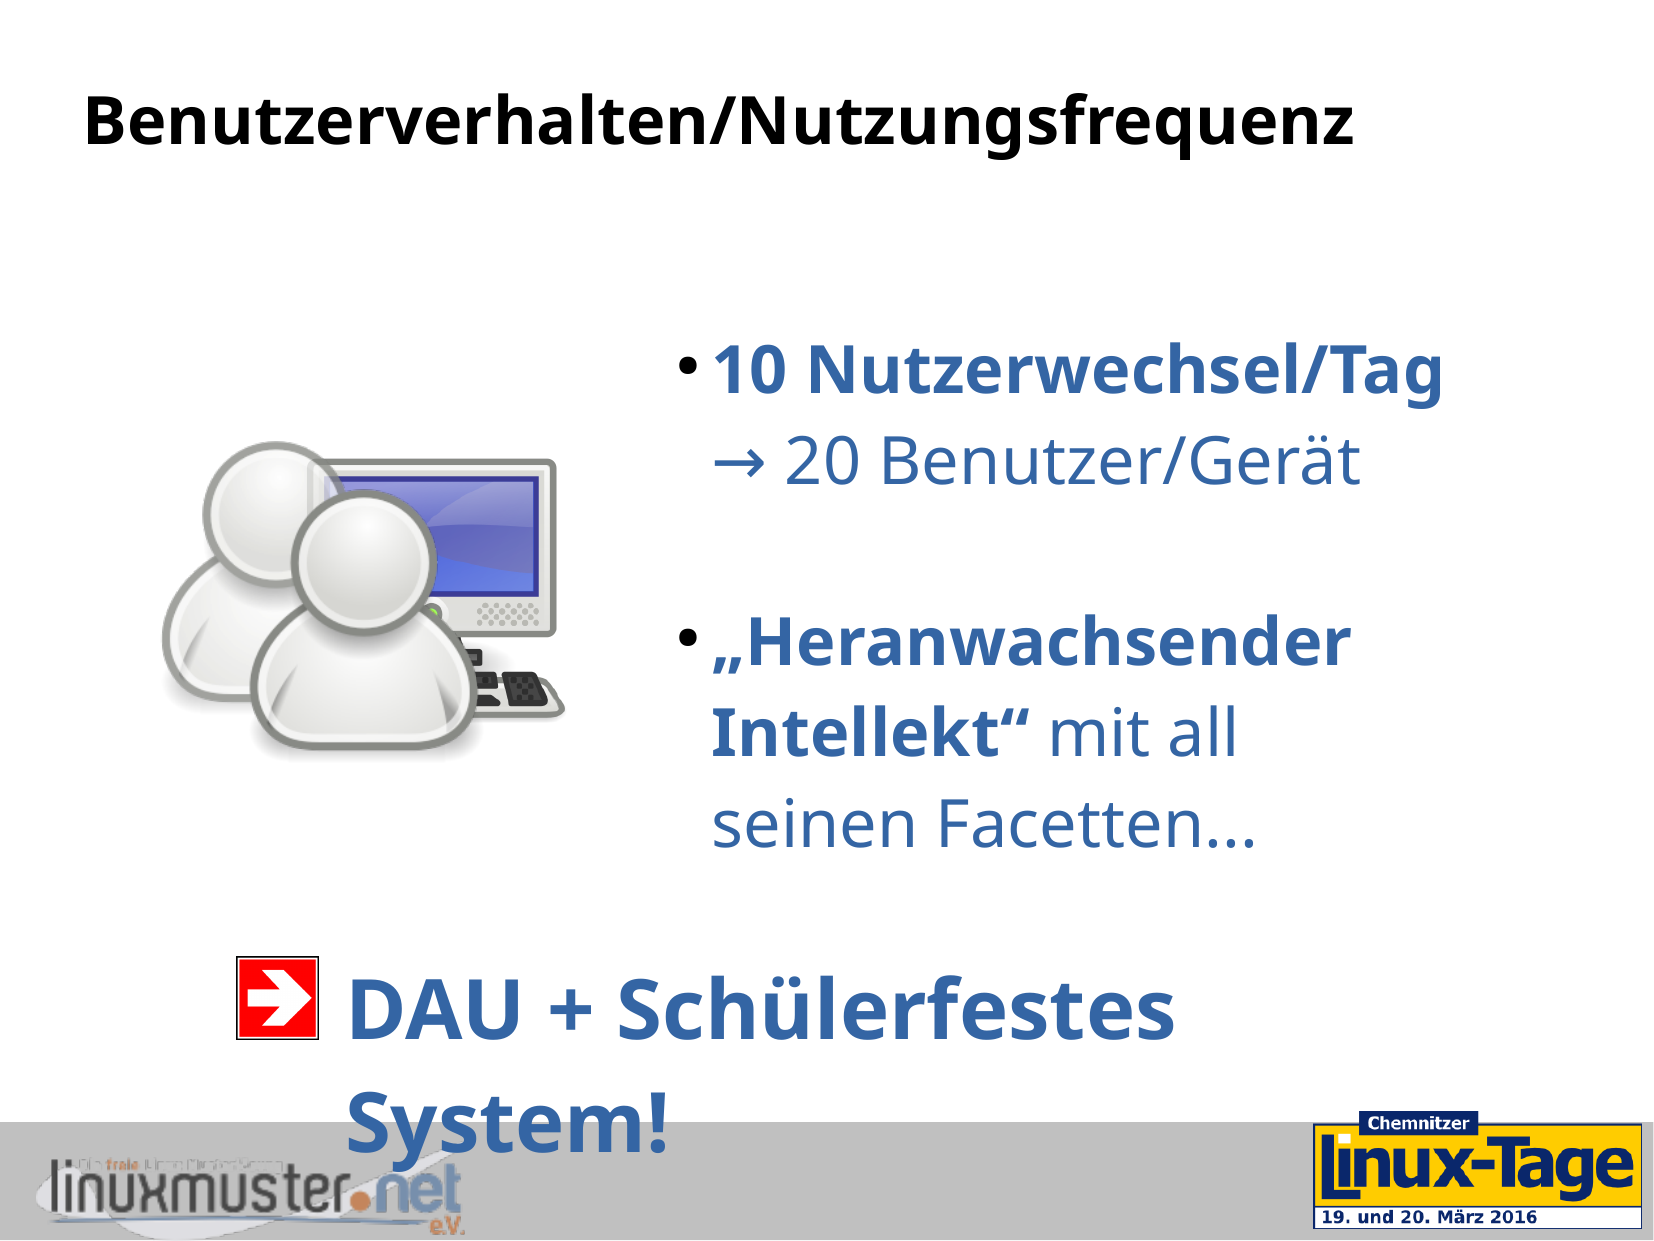

# Benutzerverhalten/Nutzungsfrequenz
10 Nutzerwechsel/Tag
→ 20 Benutzer/Gerät
„Heranwachsender Intellekt“ mit all seinen Facetten...
DAU + Schülerfestes System!